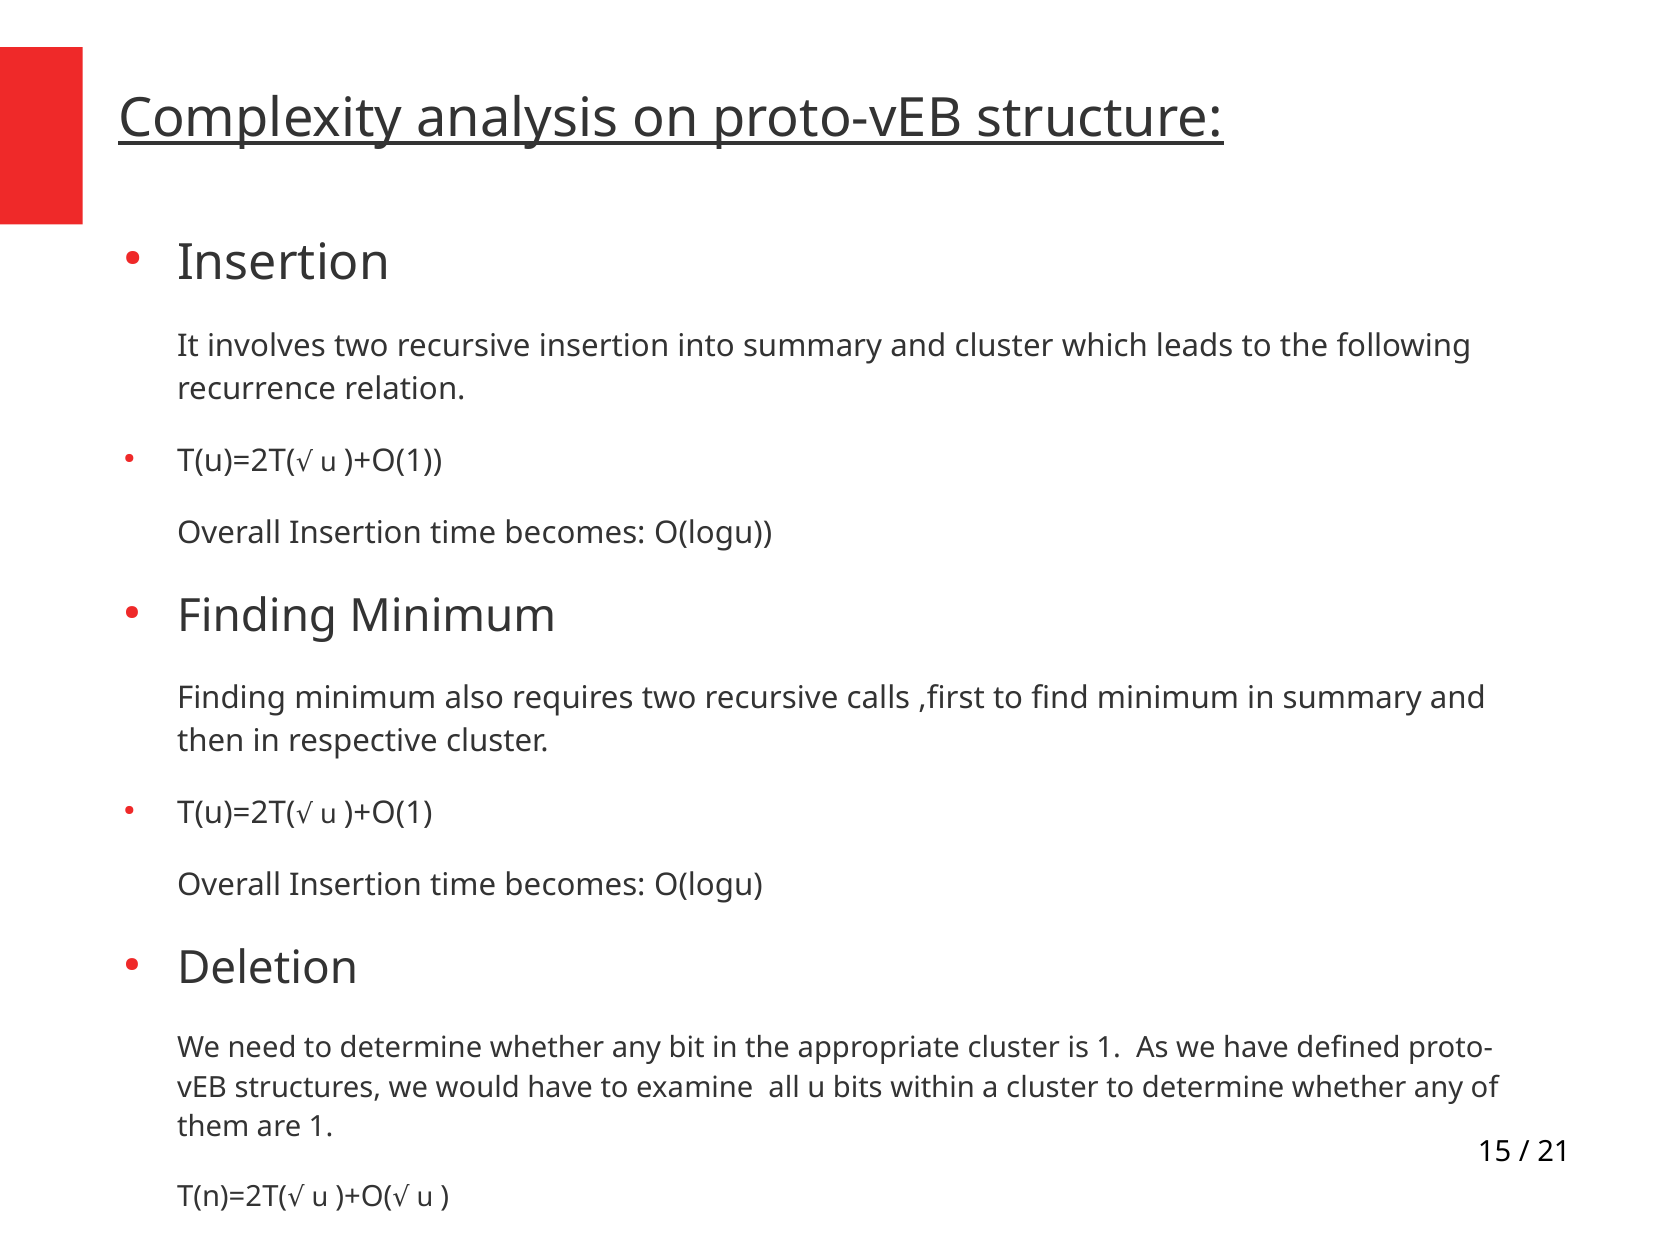

# Complexity analysis on proto-vEB structure:
Insertion
It involves two recursive insertion into summary and cluster which leads to the following recurrence relation.
T(u)=2T(√ u )+O(1))
Overall Insertion time becomes: O(logu))
Finding Minimum
Finding minimum also requires two recursive calls ,first to find minimum in summary and then in respective cluster.
T(u)=2T(√ u )+O(1)
Overall Insertion time becomes: O(logu)
Deletion
We need to determine whether any bit in the appropriate cluster is 1. As we have defined proto-vEB structures, we would have to examine all u bits within a cluster to determine whether any of them are 1.
T(n)=2T(√ u )+O(√ u )
15